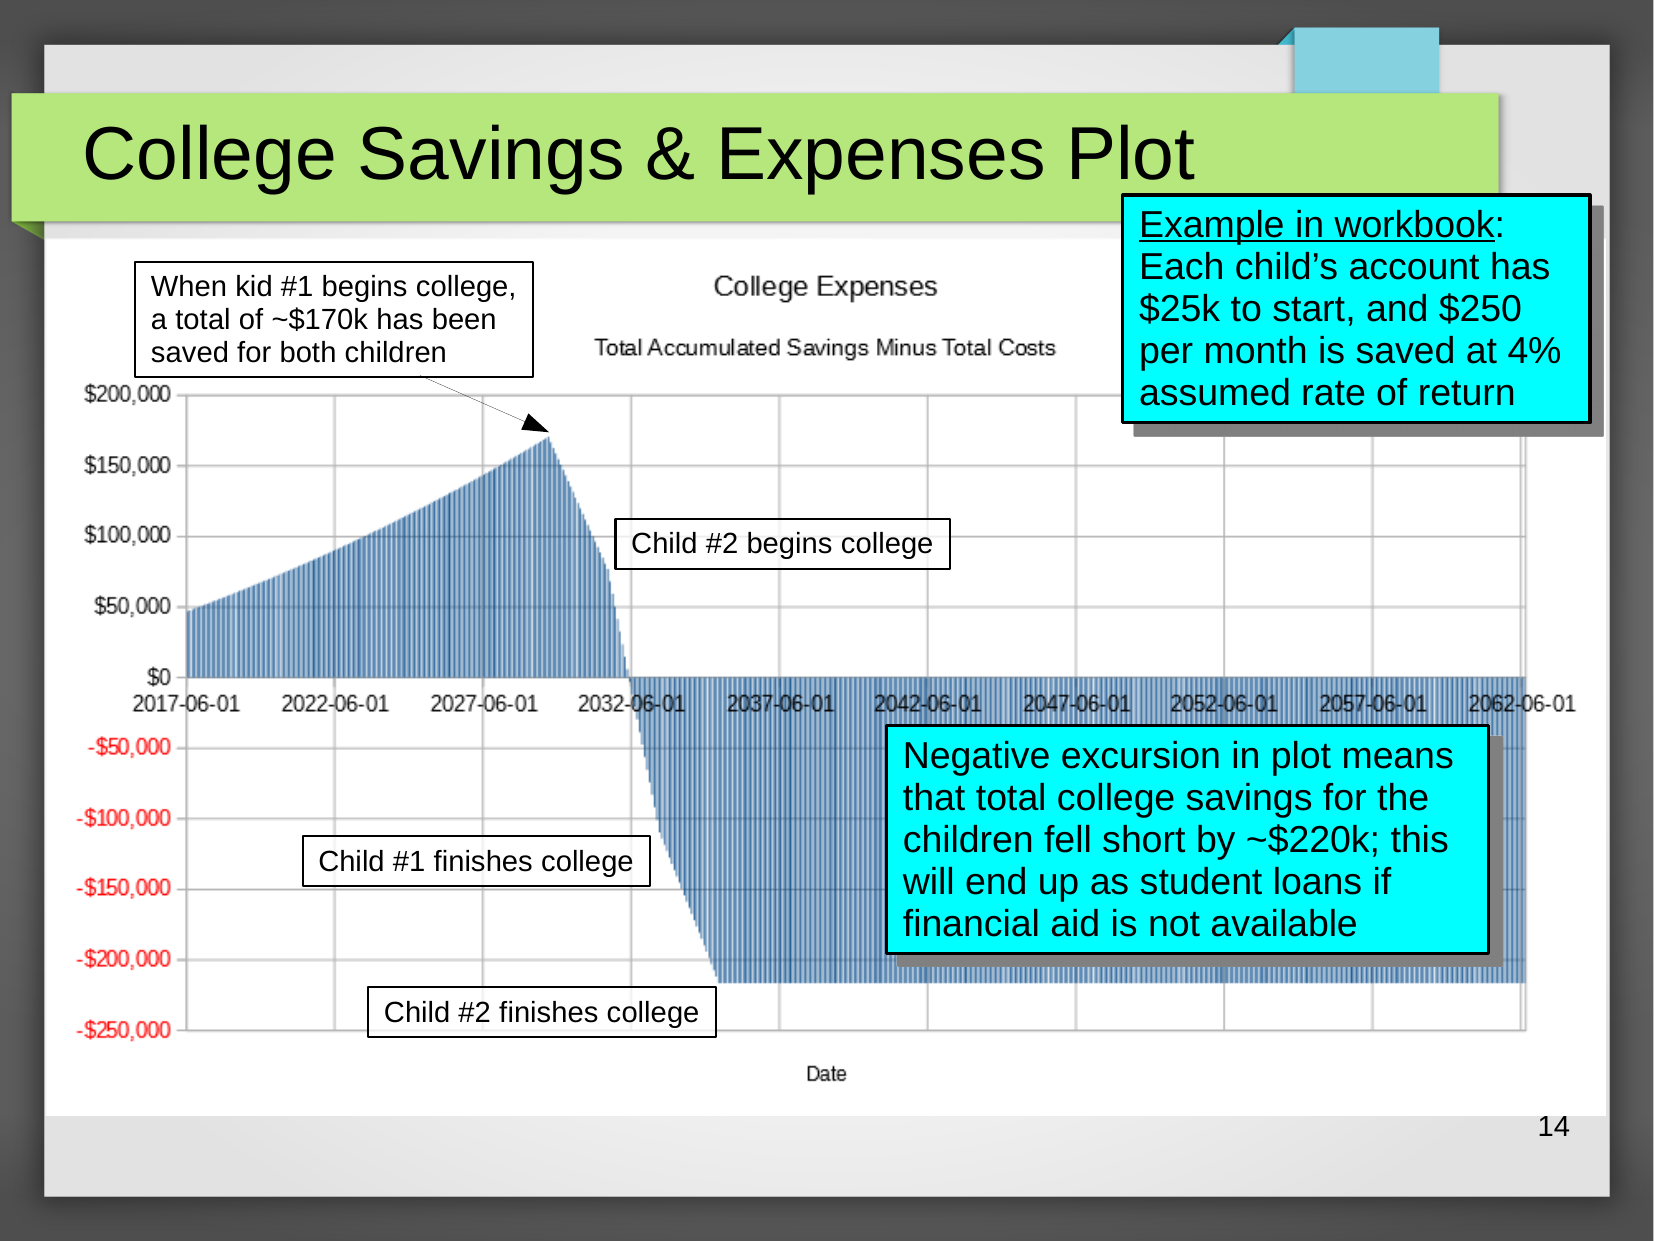

# College Savings & Expenses Plot
Example in workbook:
Each child’s account has
$25k to start, and $250
per month is saved at 4%
assumed rate of return
When kid #1 begins college,
a total of ~$170k has been
saved for both children
Child #2 begins college
Negative excursion in plot means that total college savings for the children fell short by ~$220k; this will end up as student loans if financial aid is not available
Child #1 finishes college
Child #2 finishes college
14